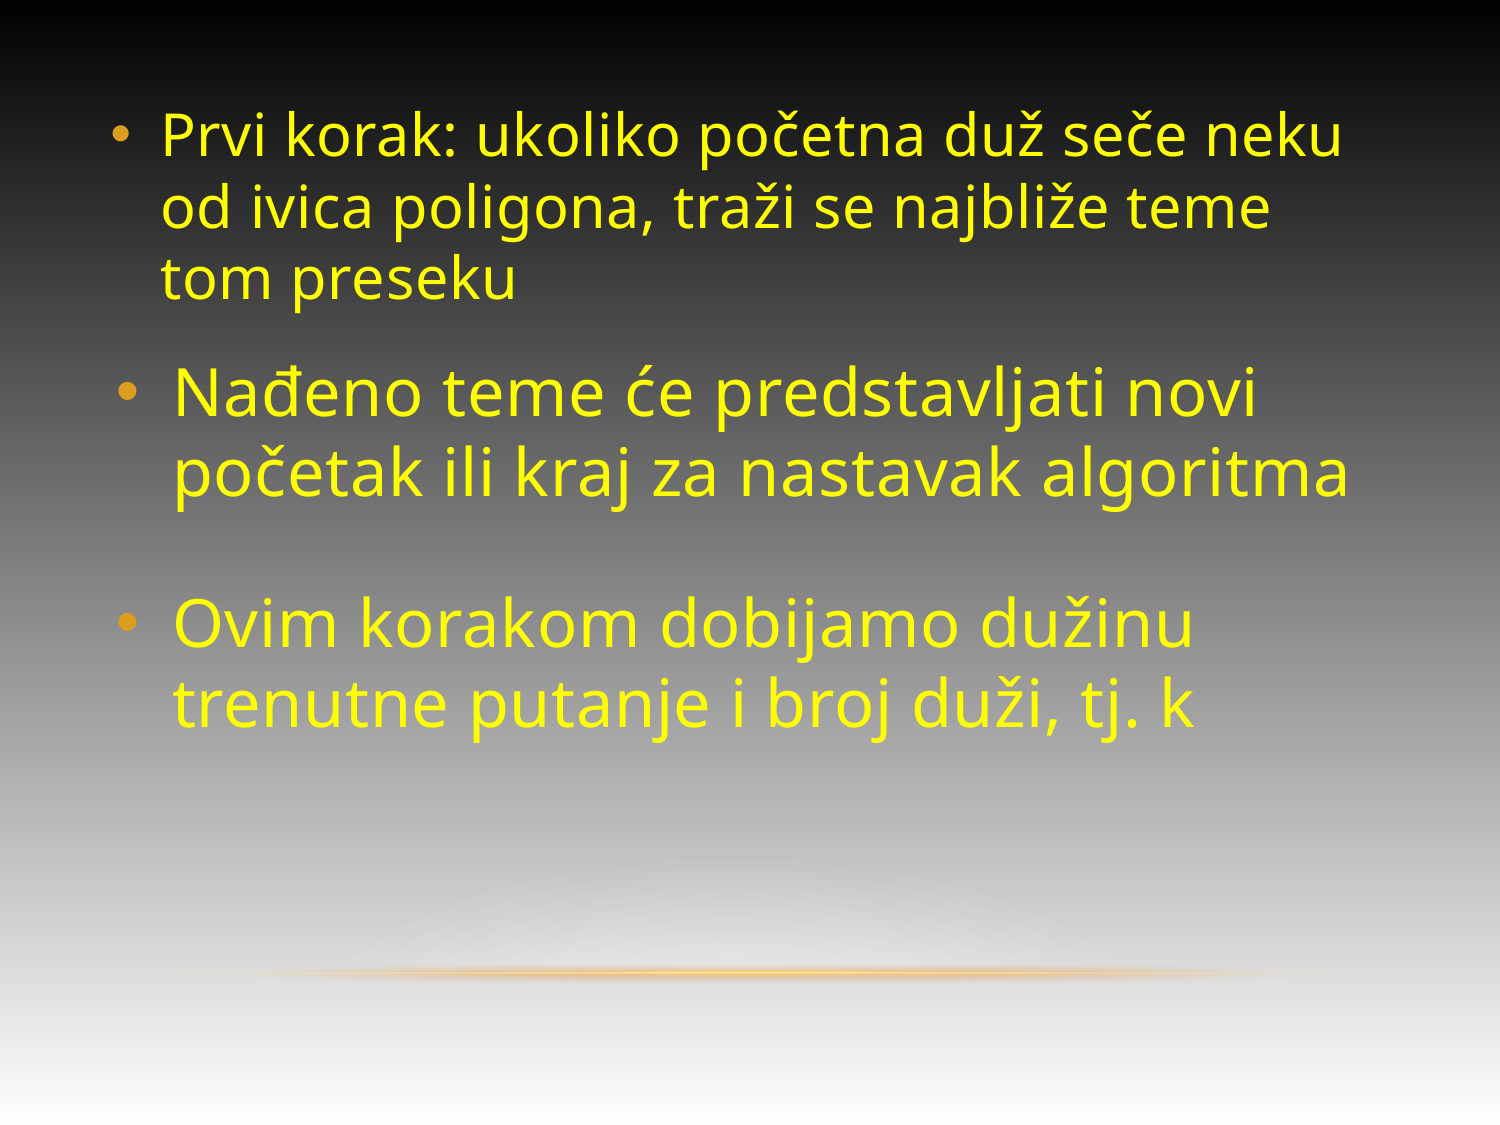

# Prvi korak: ukoliko početna duž seče neku od ivica poligona, traži se najbliže teme tom preseku
Nađeno teme će predstavljati novi početak ili kraj za nastavak algoritma
Ovim korakom dobijamo dužinu trenutne putanje i broj duži, tj. k